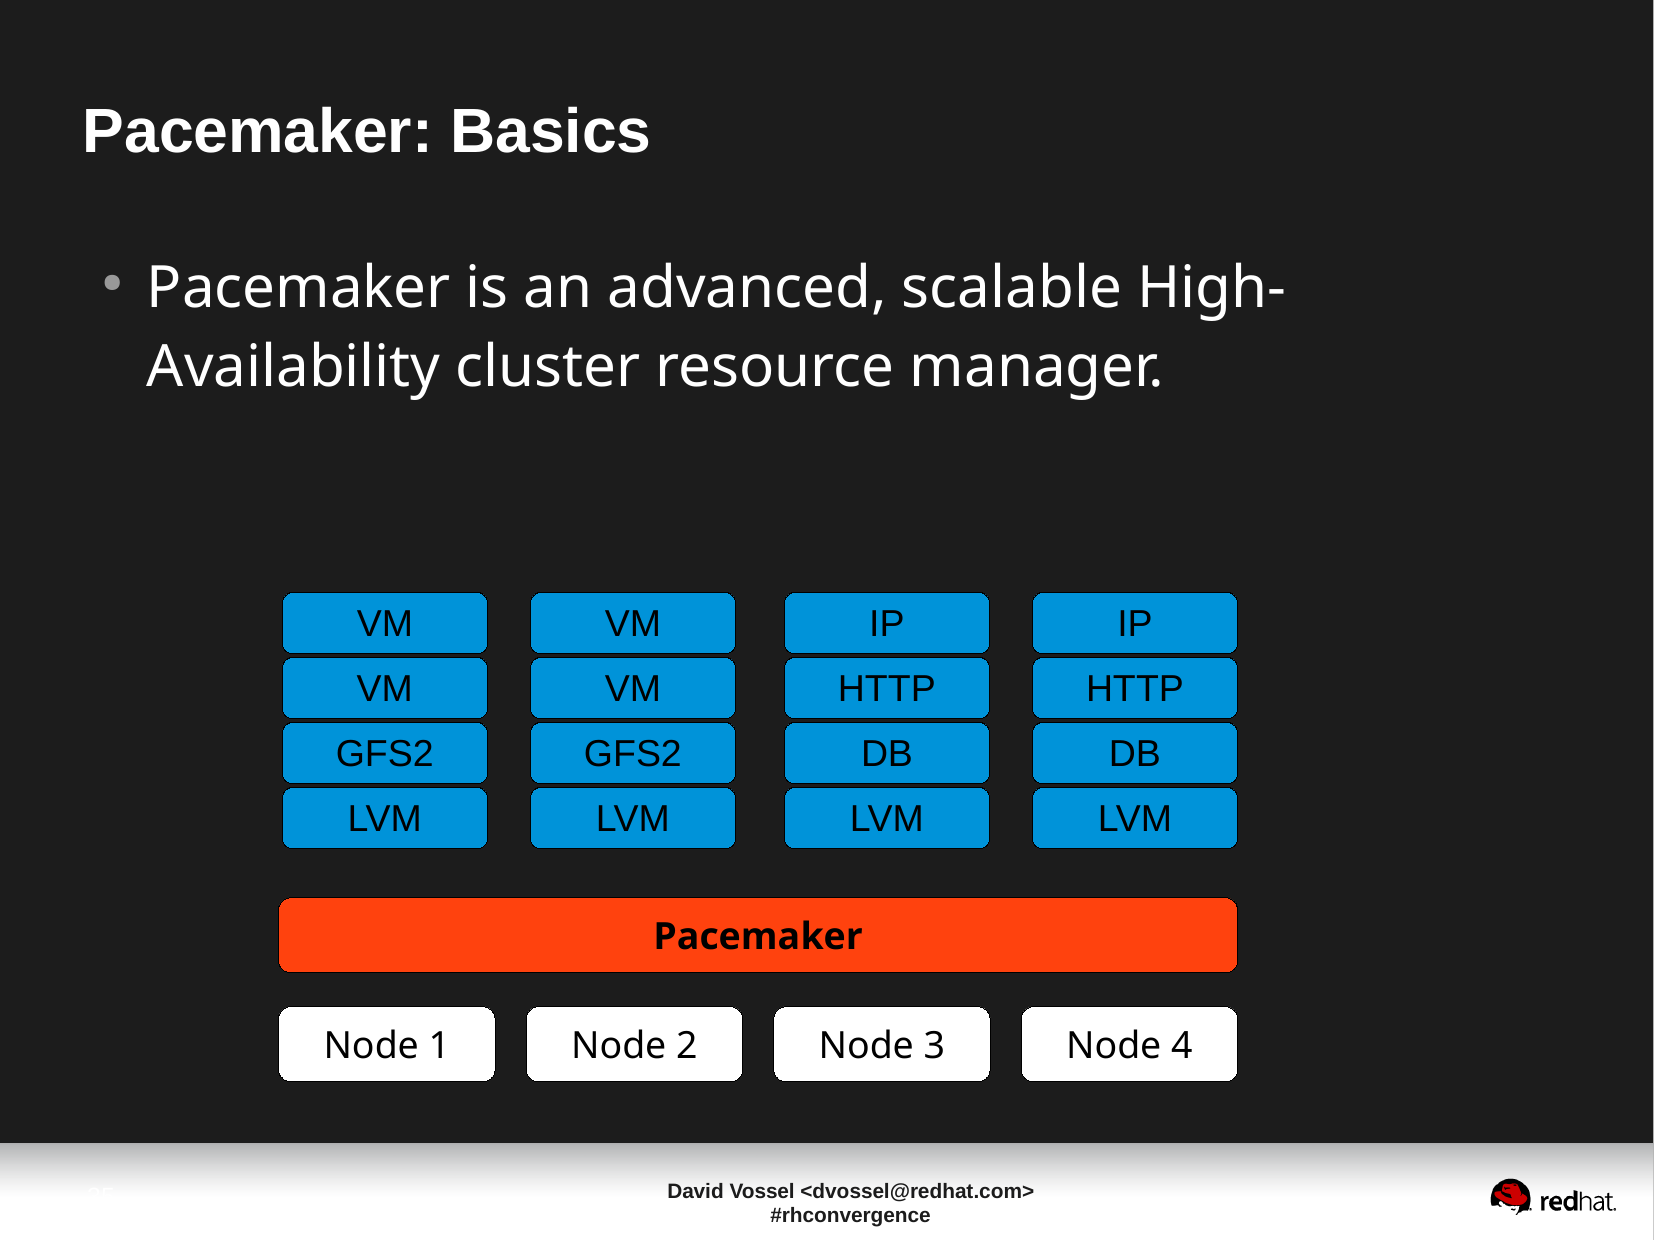

# Pacemaker: Basics
Pacemaker is an advanced, scalable High-Availability cluster resource manager.
VM
VM
IP
IP
VM
VM
HTTP
HTTP
GFS2
GFS2
DB
DB
LVM
LVM
LVM
LVM
Pacemaker
Node 1
Node 2
Node 3
Node 4